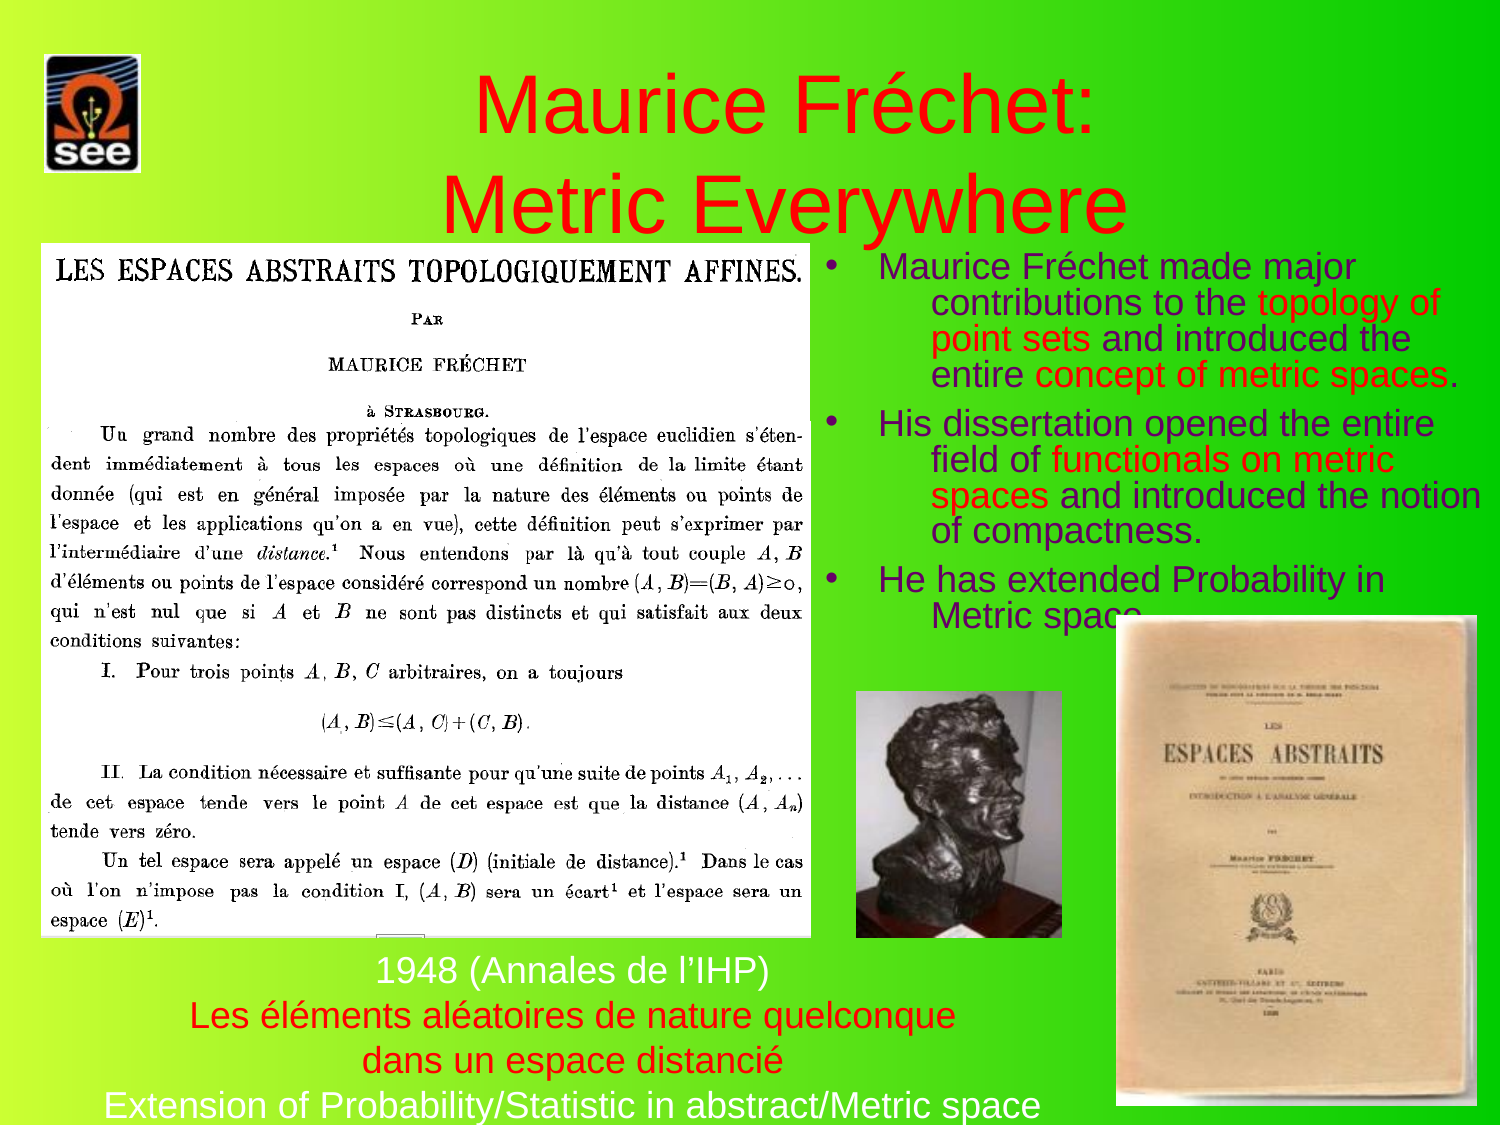

# Maurice Fréchet: Metric Everywhere
Maurice Fréchet made major contributions to the topology of point sets and introduced the entire concept of metric spaces.
His dissertation opened the entire field of functionals on metric spaces and introduced the notion of compactness.
He has extended Probability in Metric space
1948 (Annales de l’IHP)
Les éléments aléatoires de nature quelconque
dans un espace distancié
Extension of Probability/Statistic in abstract/Metric space